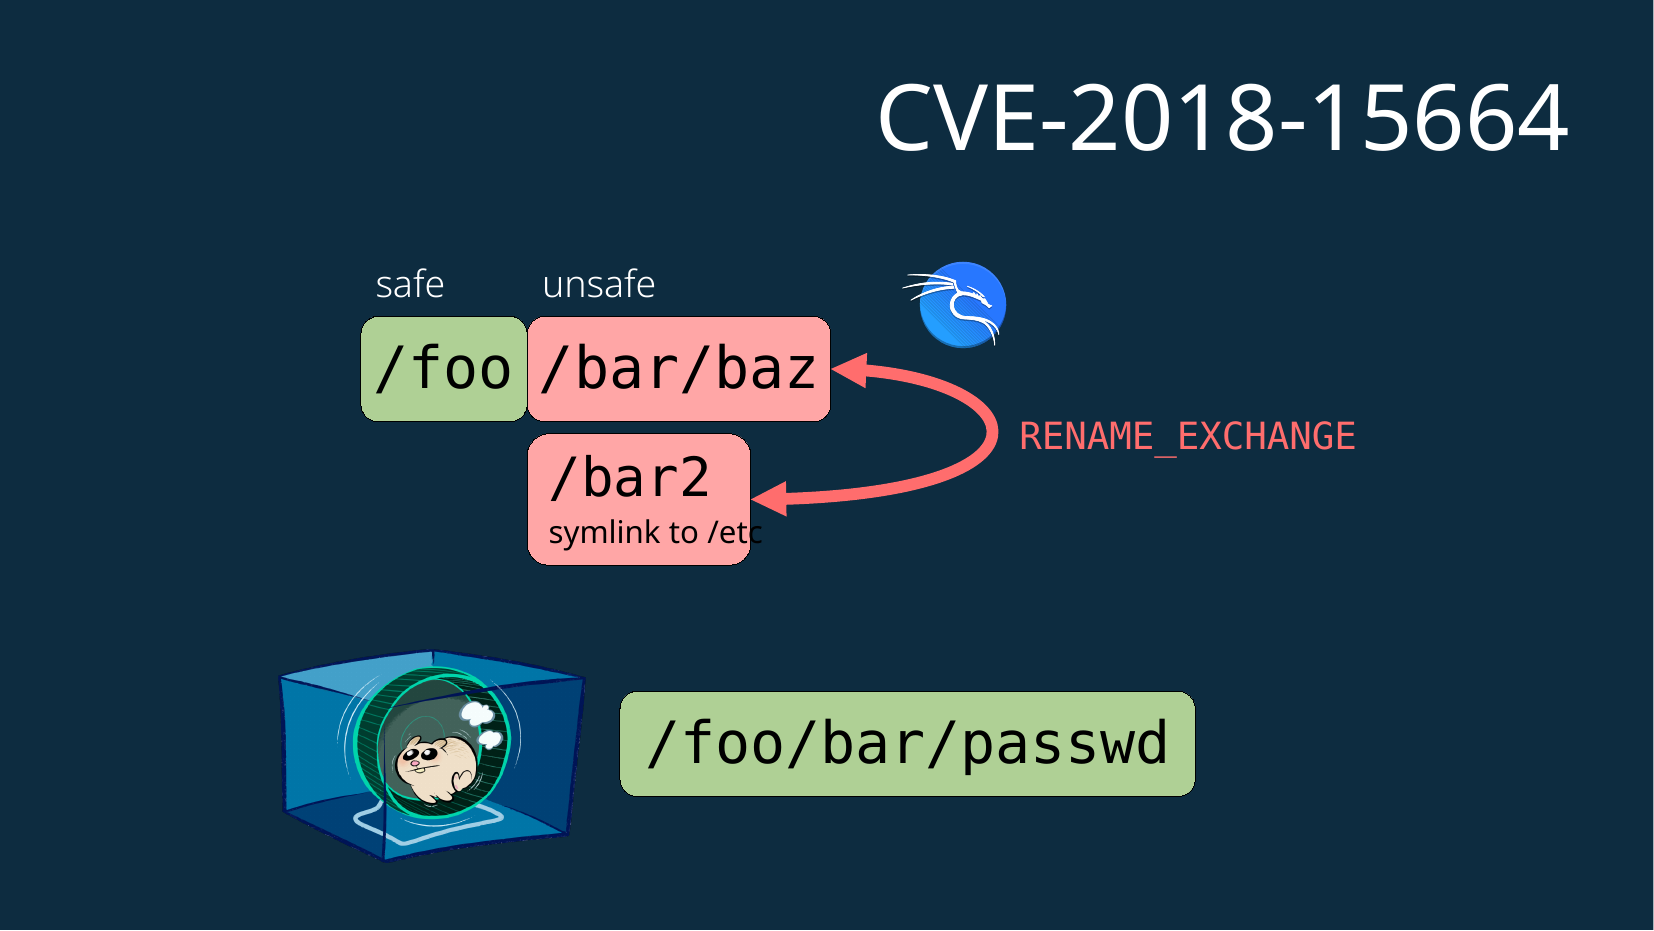

# CVE-2018-15664
safe
unsafe
/foo
/bar/baz
RENAME_EXCHANGE
/bar2
symlink to /etc
/foo/bar/passwd